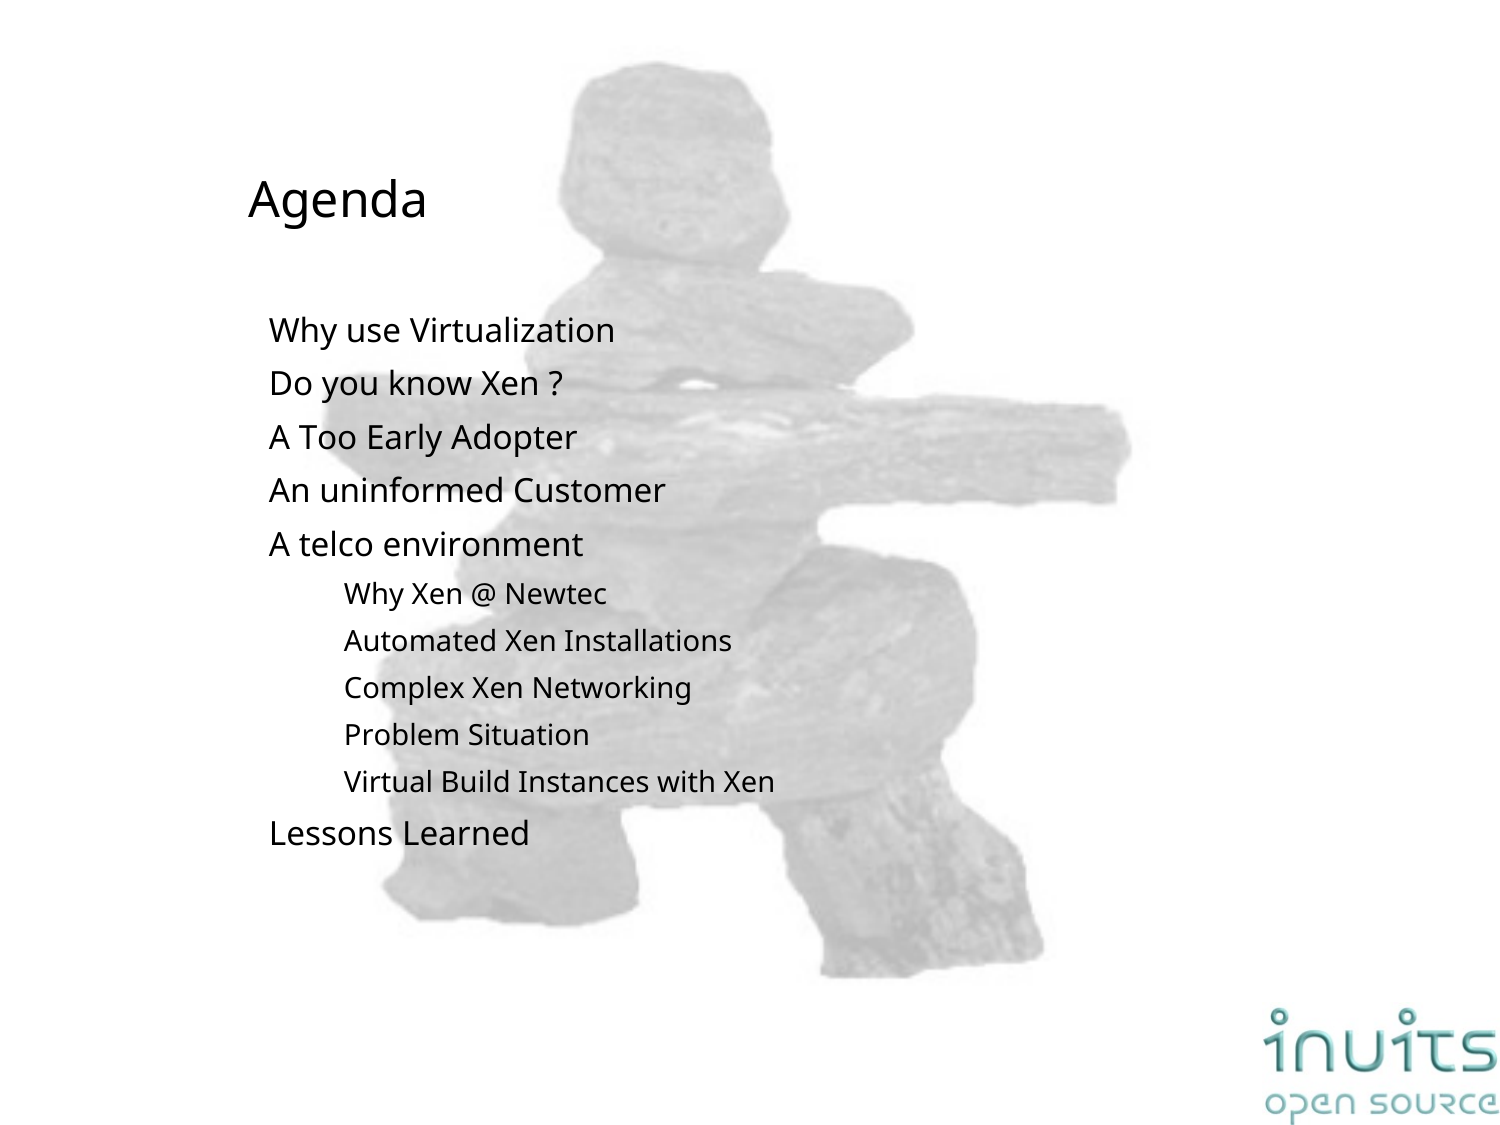

# Agenda
Why use Virtualization
Do you know Xen ?
A Too Early Adopter
An uninformed Customer
A telco environment
Why Xen @ Newtec
Automated Xen Installations
Complex Xen Networking
Problem Situation
Virtual Build Instances with Xen
Lessons Learned
3